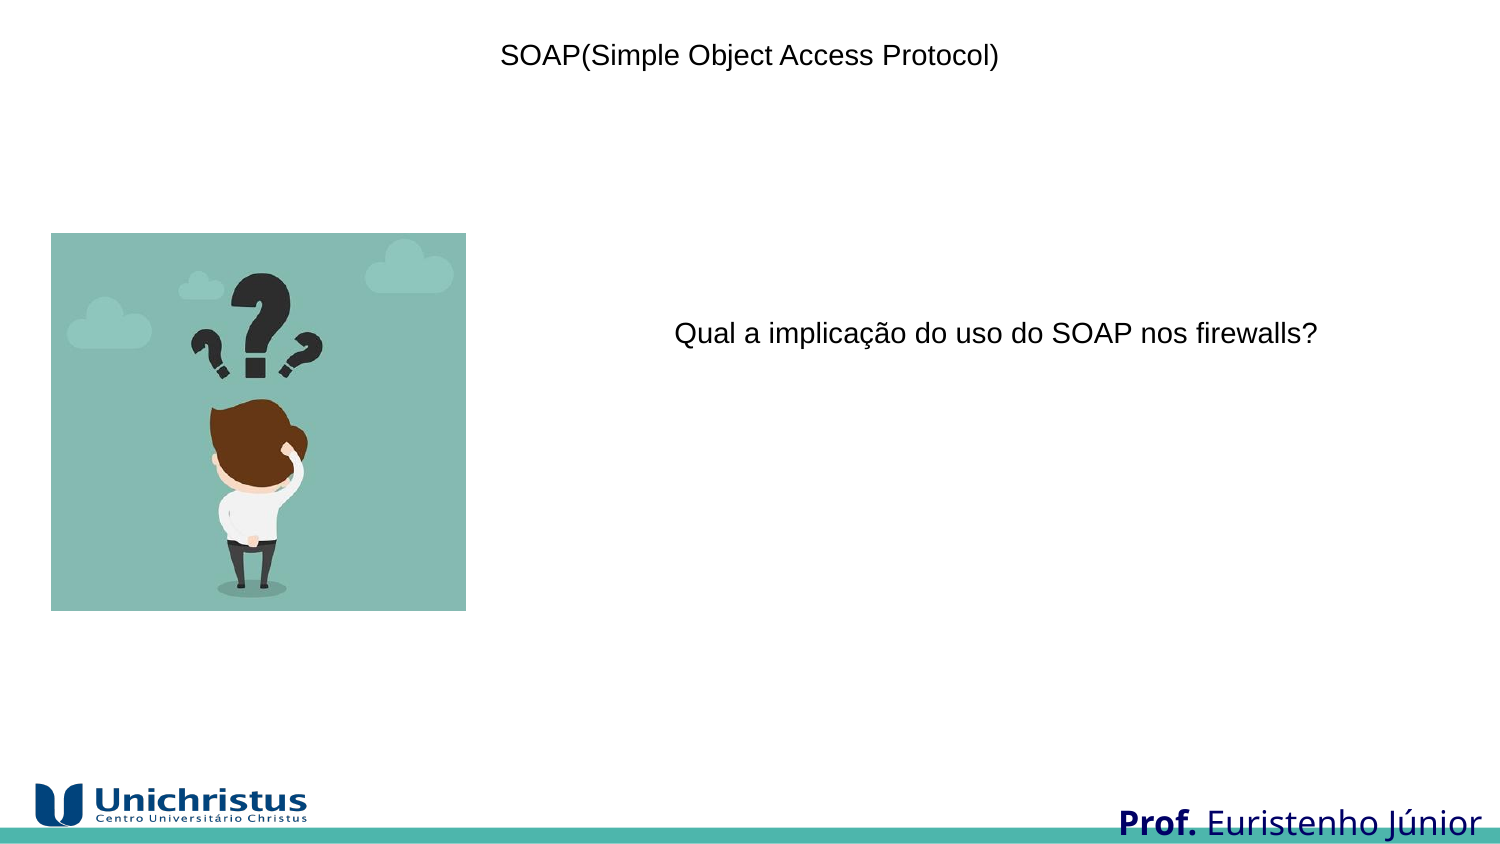

# SOAP(Simple Object Access Protocol)
Qual a implicação do uso do SOAP nos firewalls?
Prof. Euristenho Júnior